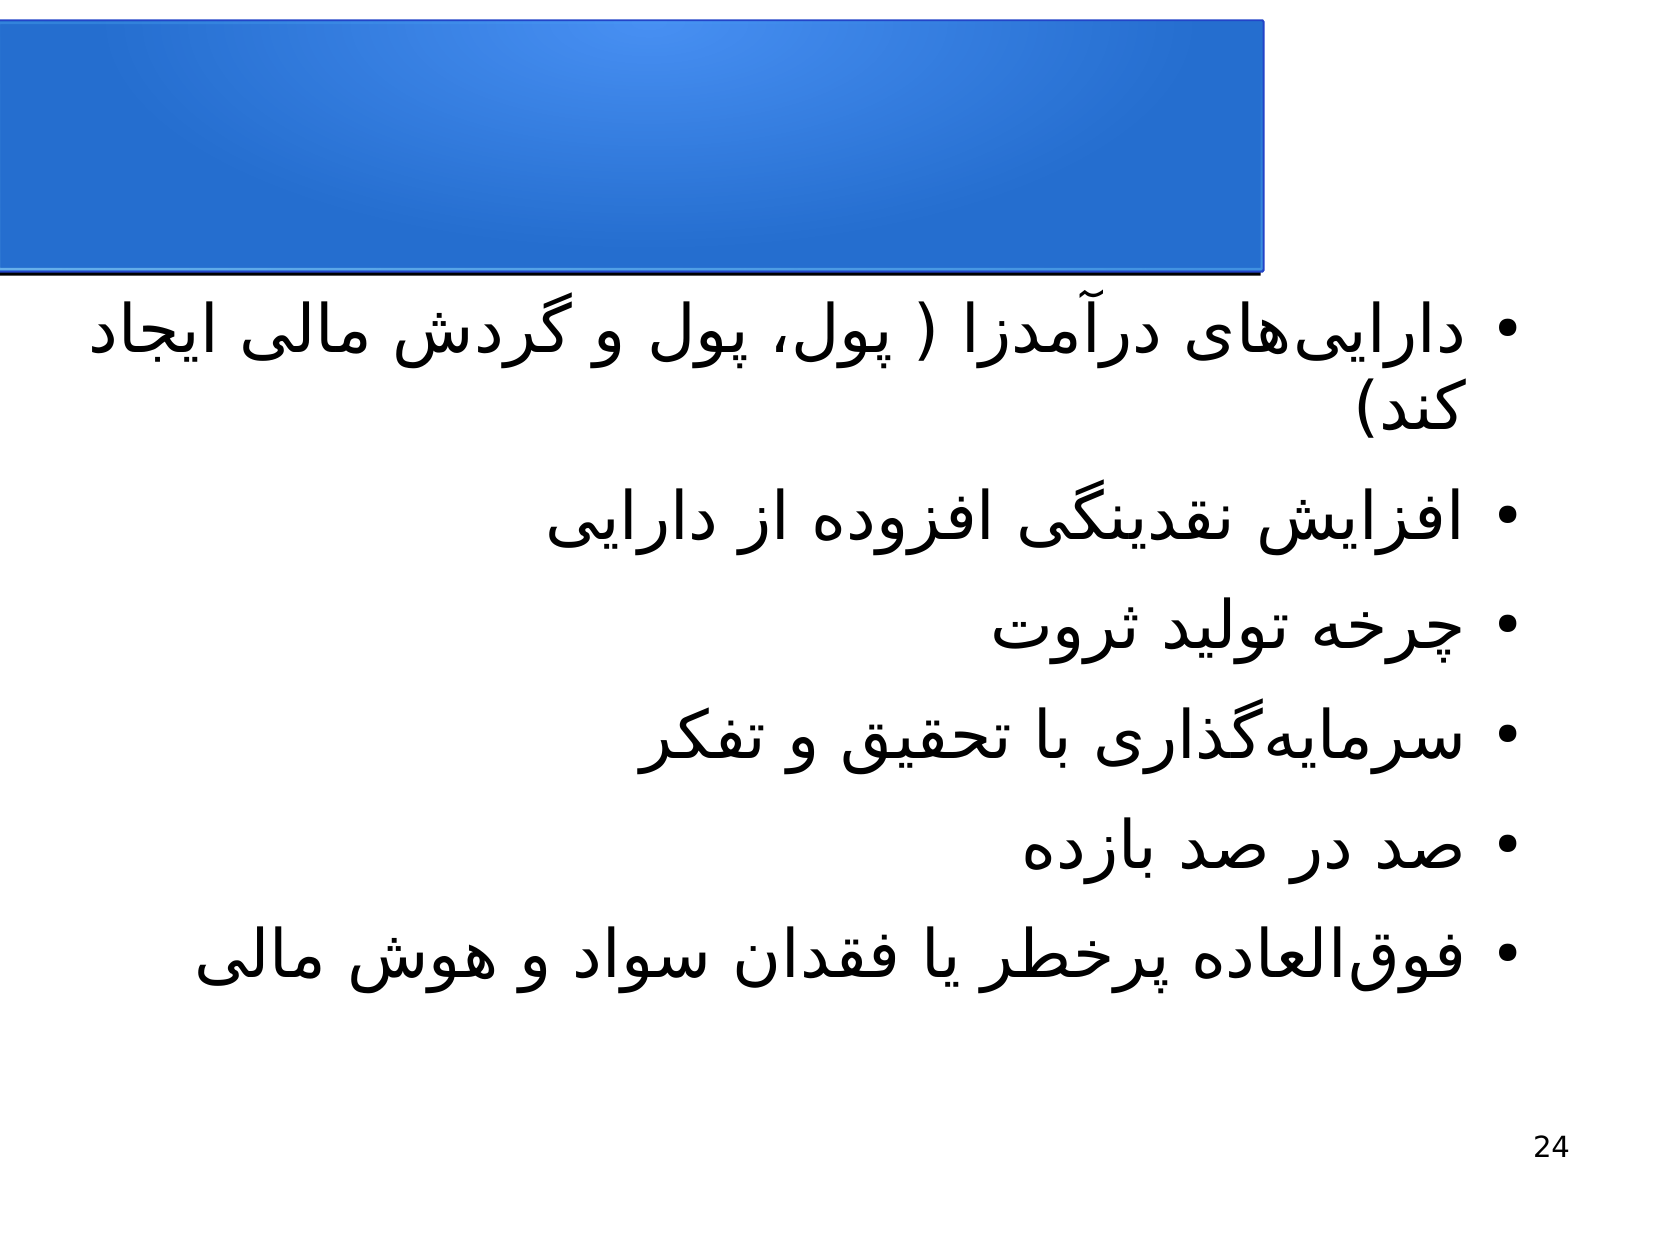

#
دارایی‌های درآمدزا ( پول، پول و گردش مالی ایجاد کند)
افزایش نقدینگی افزوده از دارایی
چرخه تولید ثروت
سرمایه‌گذاری با تحقیق و تفکر
صد در صد بازده
فوق‌العاده پرخطر یا فقدان سواد و هوش مالی
24